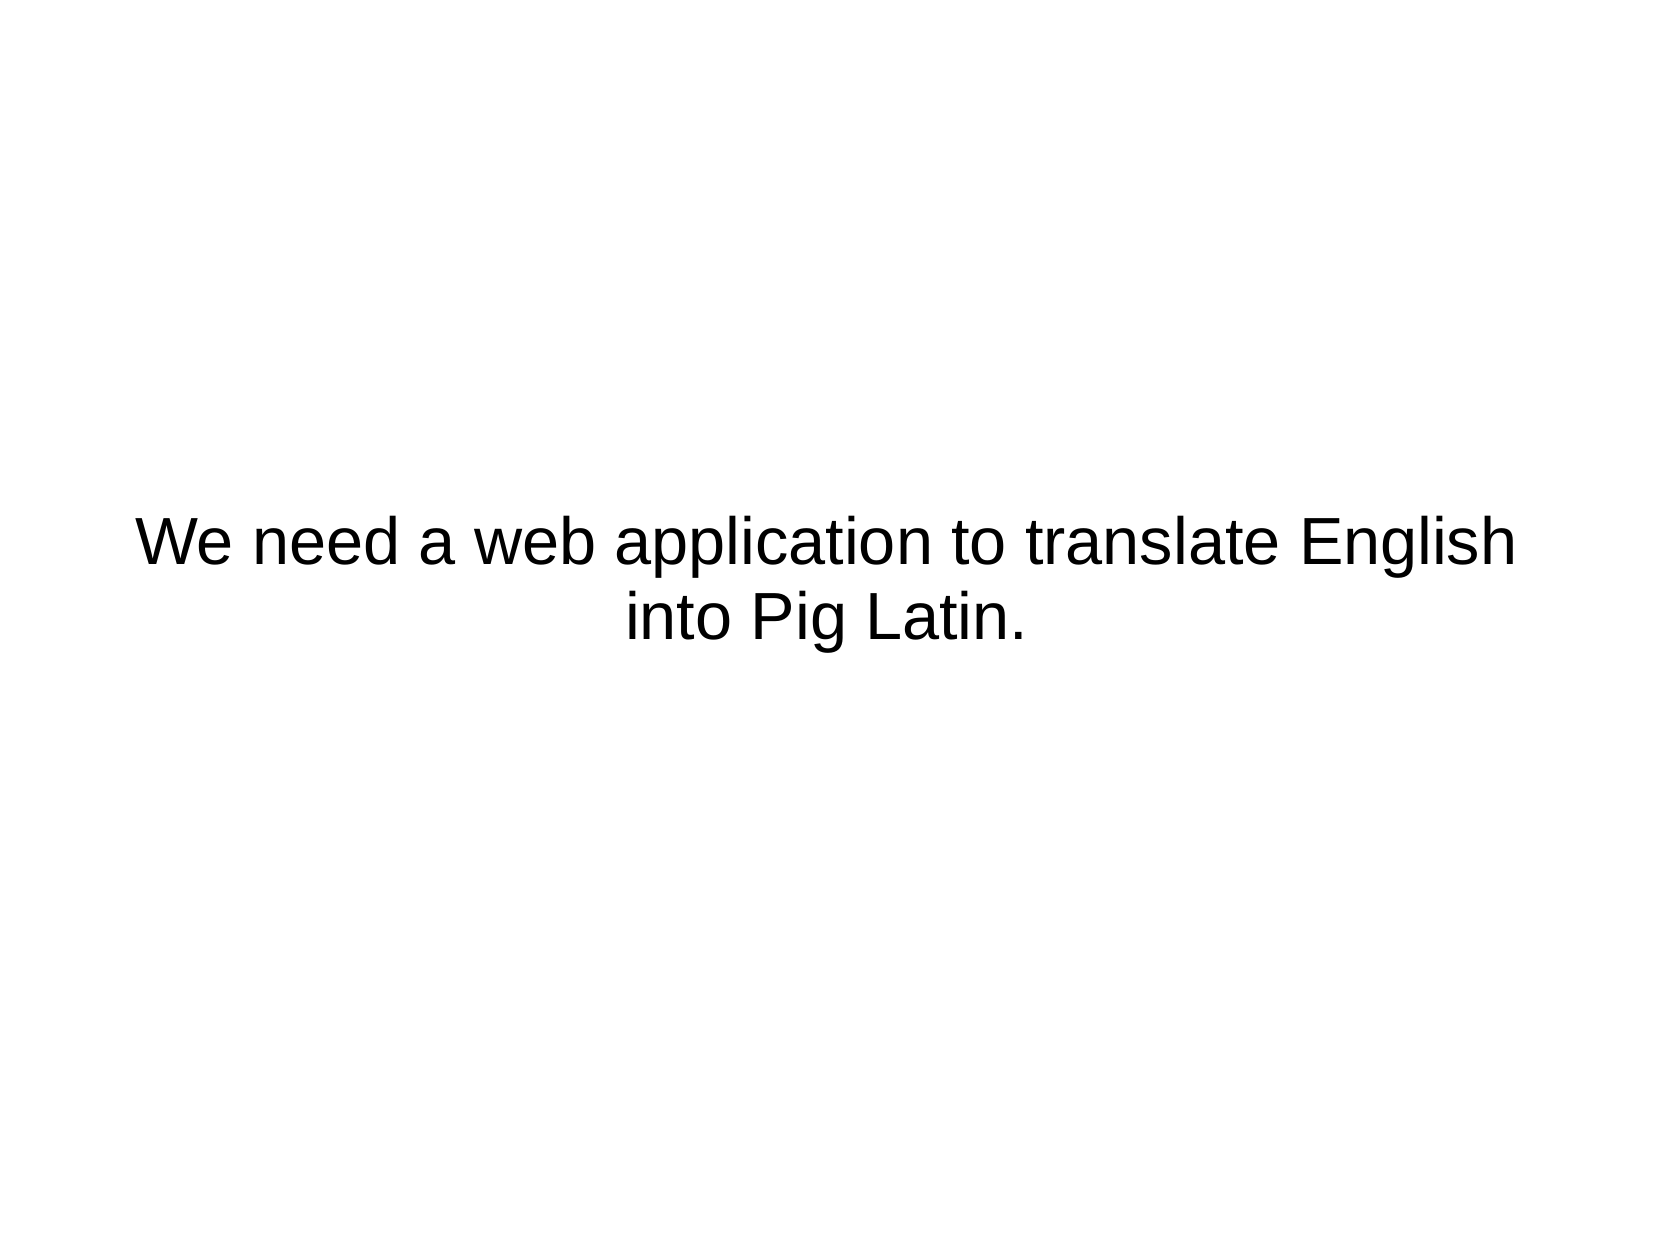

# We need a web application to translate English into Pig Latin.